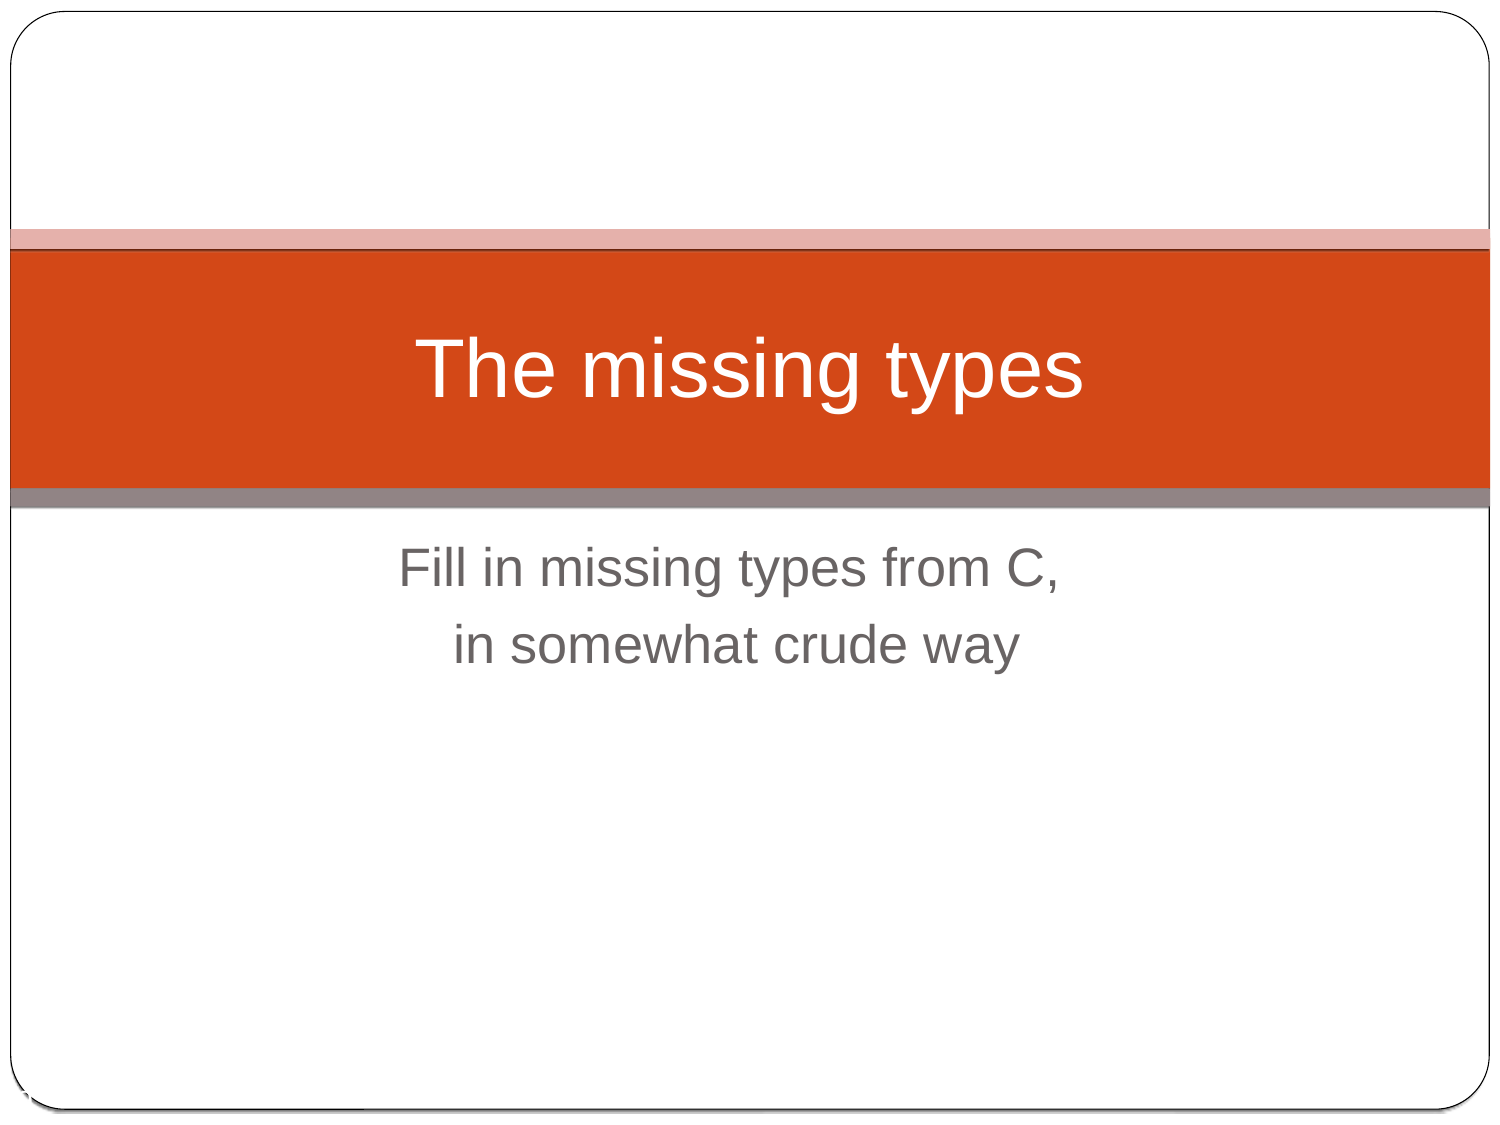

The missing types
# Fill in missing types from C,
in somewhat crude way